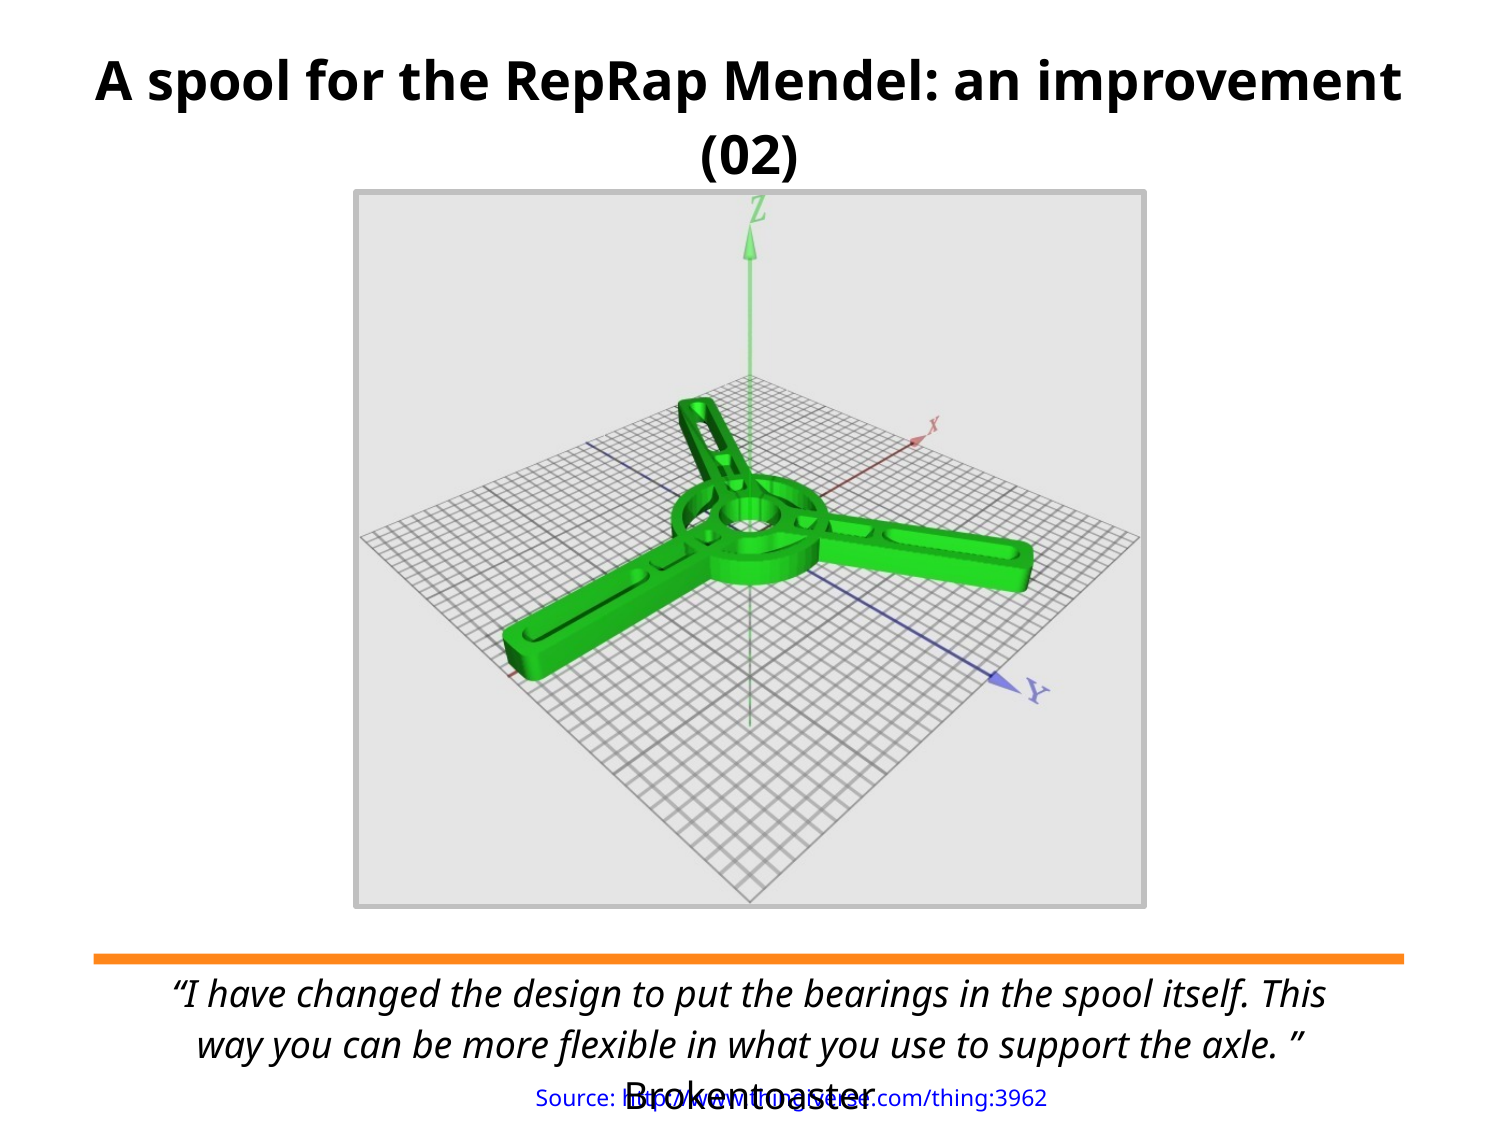

# A spool for the RepRap Mendel: an improvement (02)
“I have changed the design to put the bearings in the spool itself. This way you can be more flexible in what you use to support the axle. ” Brokentoaster
Source: http://www.thingiverse.com/thing:3962